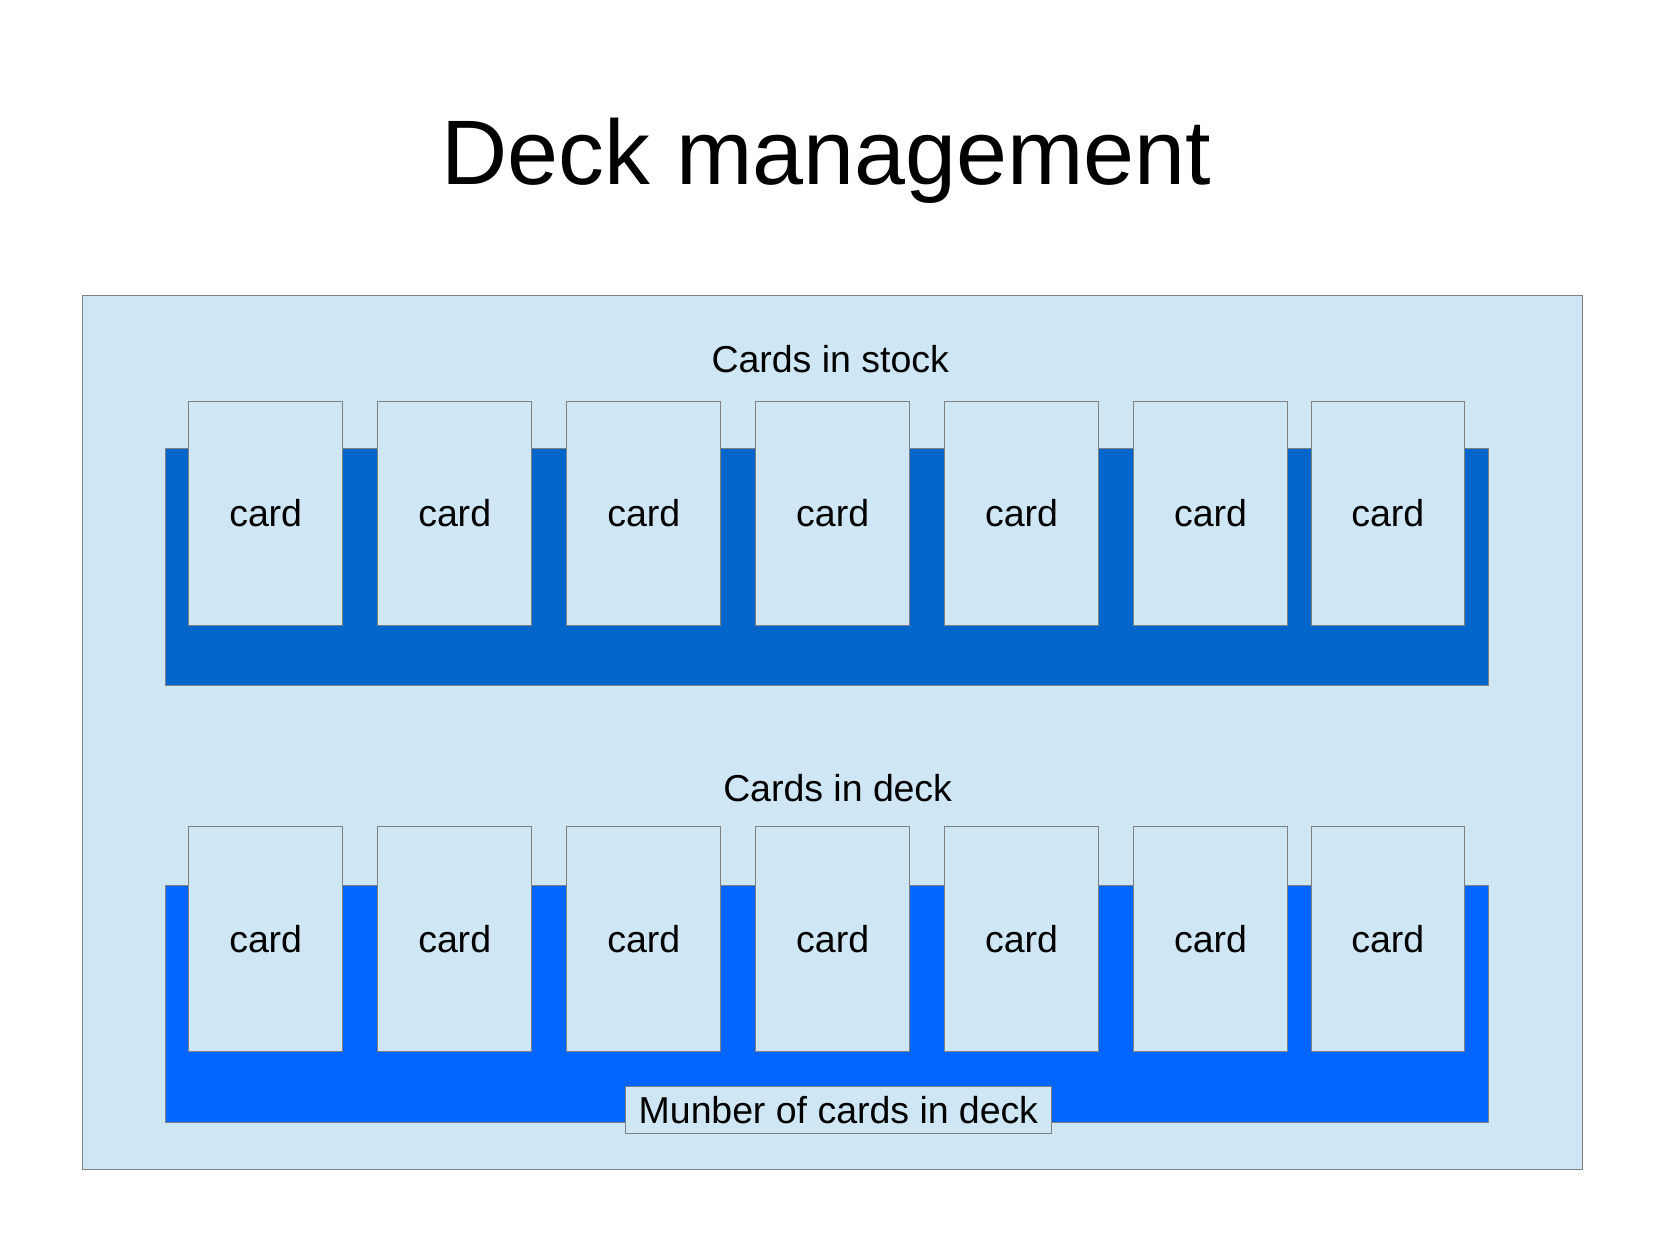

# Deck management
Cards in stock
card
card
card
card
card
card
card
Cards in deck
card
card
card
card
card
card
card
Munber of cards in deck